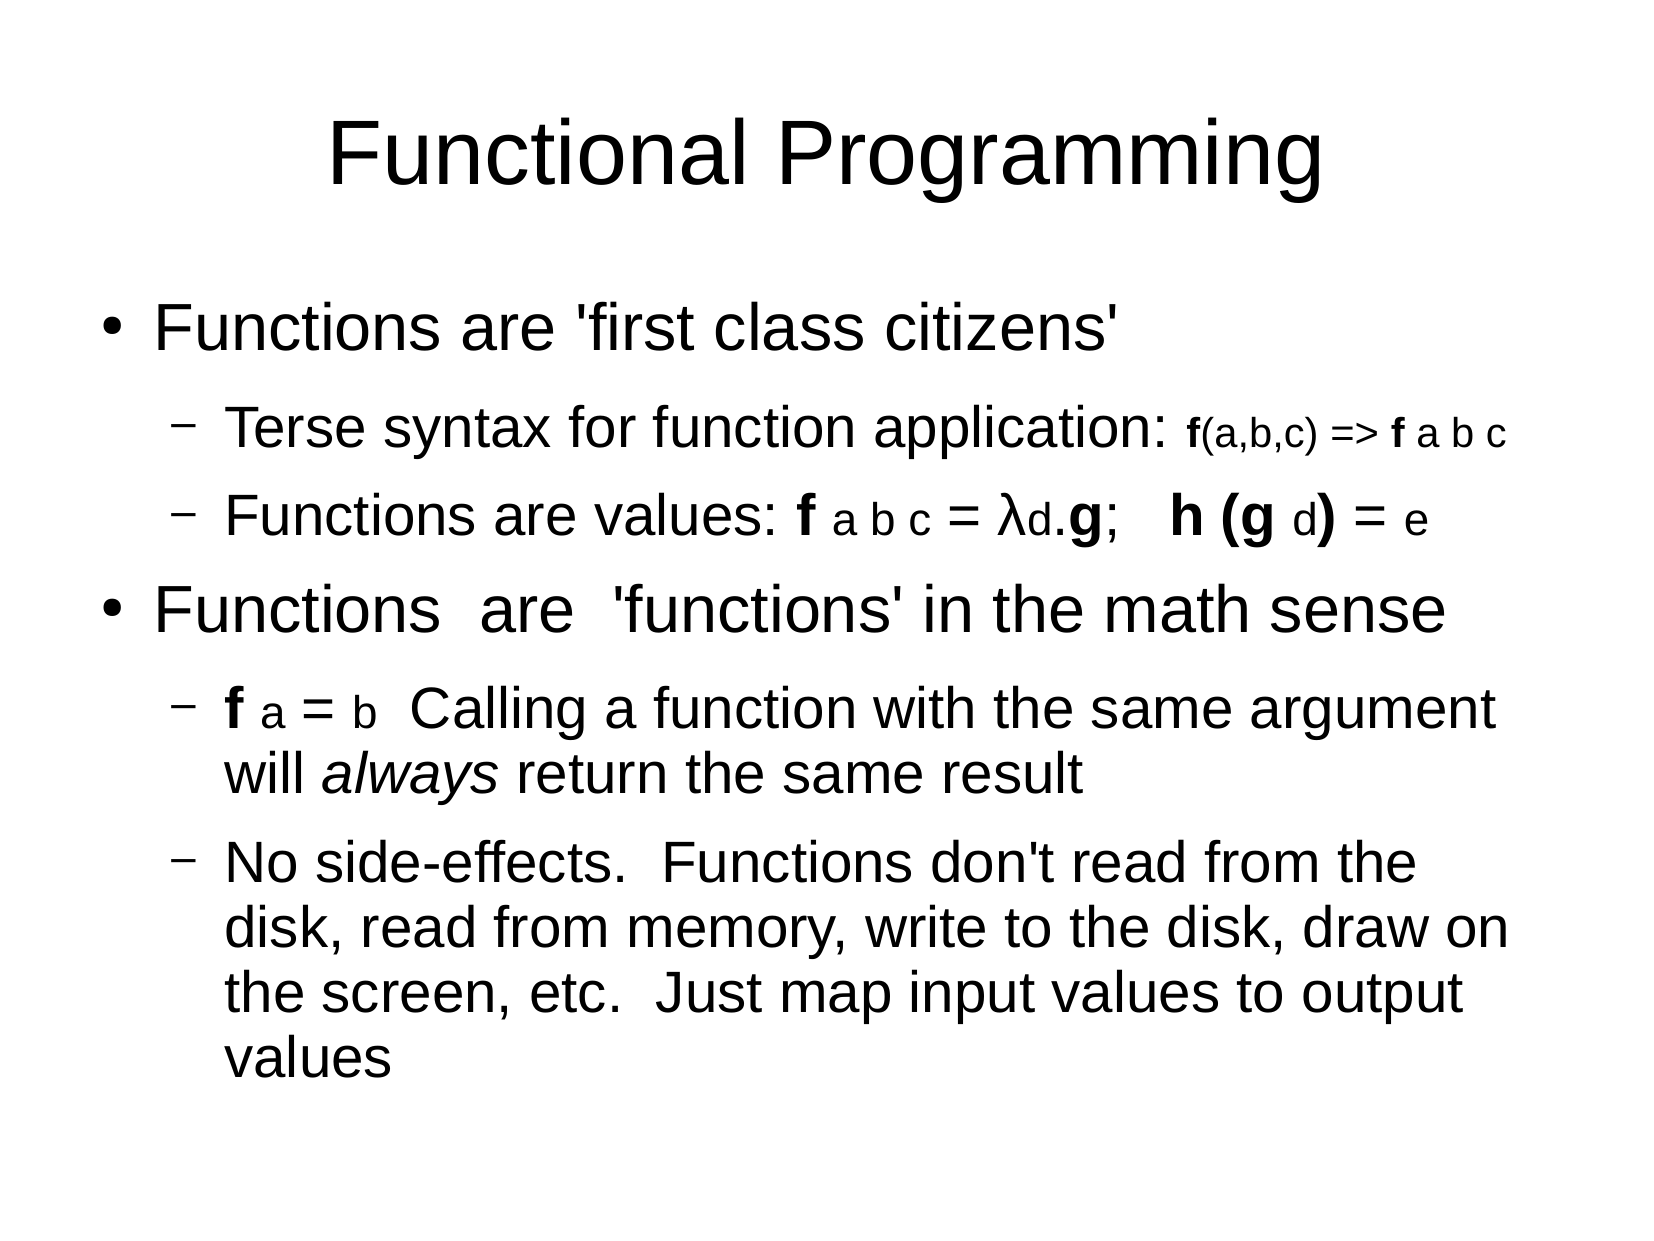

# Functional Programming
Functions are 'first class citizens'
Terse syntax for function application: f(a,b,c) => f a b c
Functions are values: f a b c = λd.g; h (g d) = e
Functions are 'functions' in the math sense
f a = b Calling a function with the same argument will always return the same result
No side-effects. Functions don't read from the disk, read from memory, write to the disk, draw on the screen, etc. Just map input values to output values